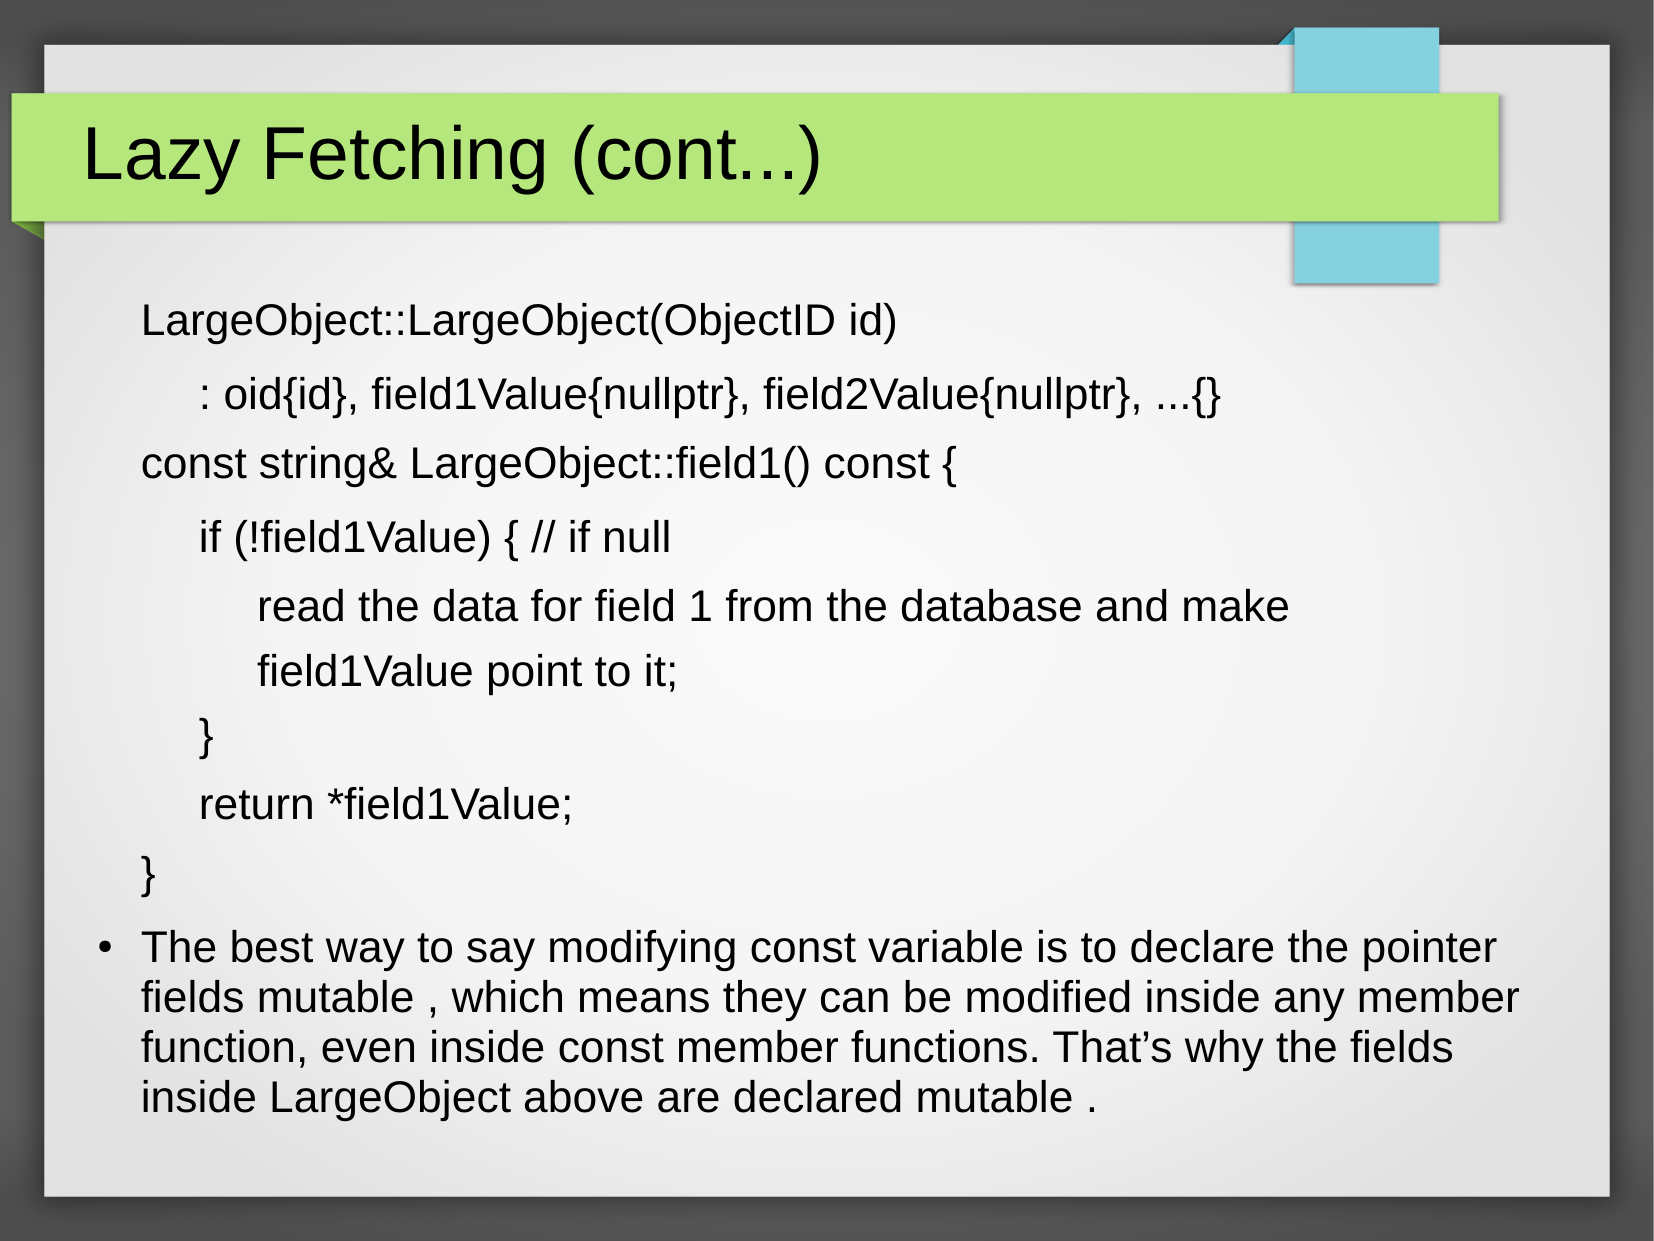

# Lazy Fetching (cont...)
LargeObject::LargeObject(ObjectID id)
: oid{id}, field1Value{nullptr}, field2Value{nullptr}, ...{}
const string& LargeObject::field1() const {
if (!field1Value) { // if null
read the data for field 1 from the database and make
field1Value point to it;
}
return *field1Value;
}
The best way to say modifying const variable is to declare the pointer fields mutable , which means they can be modified inside any member function, even inside const member functions. That’s why the fields inside LargeObject above are declared mutable .